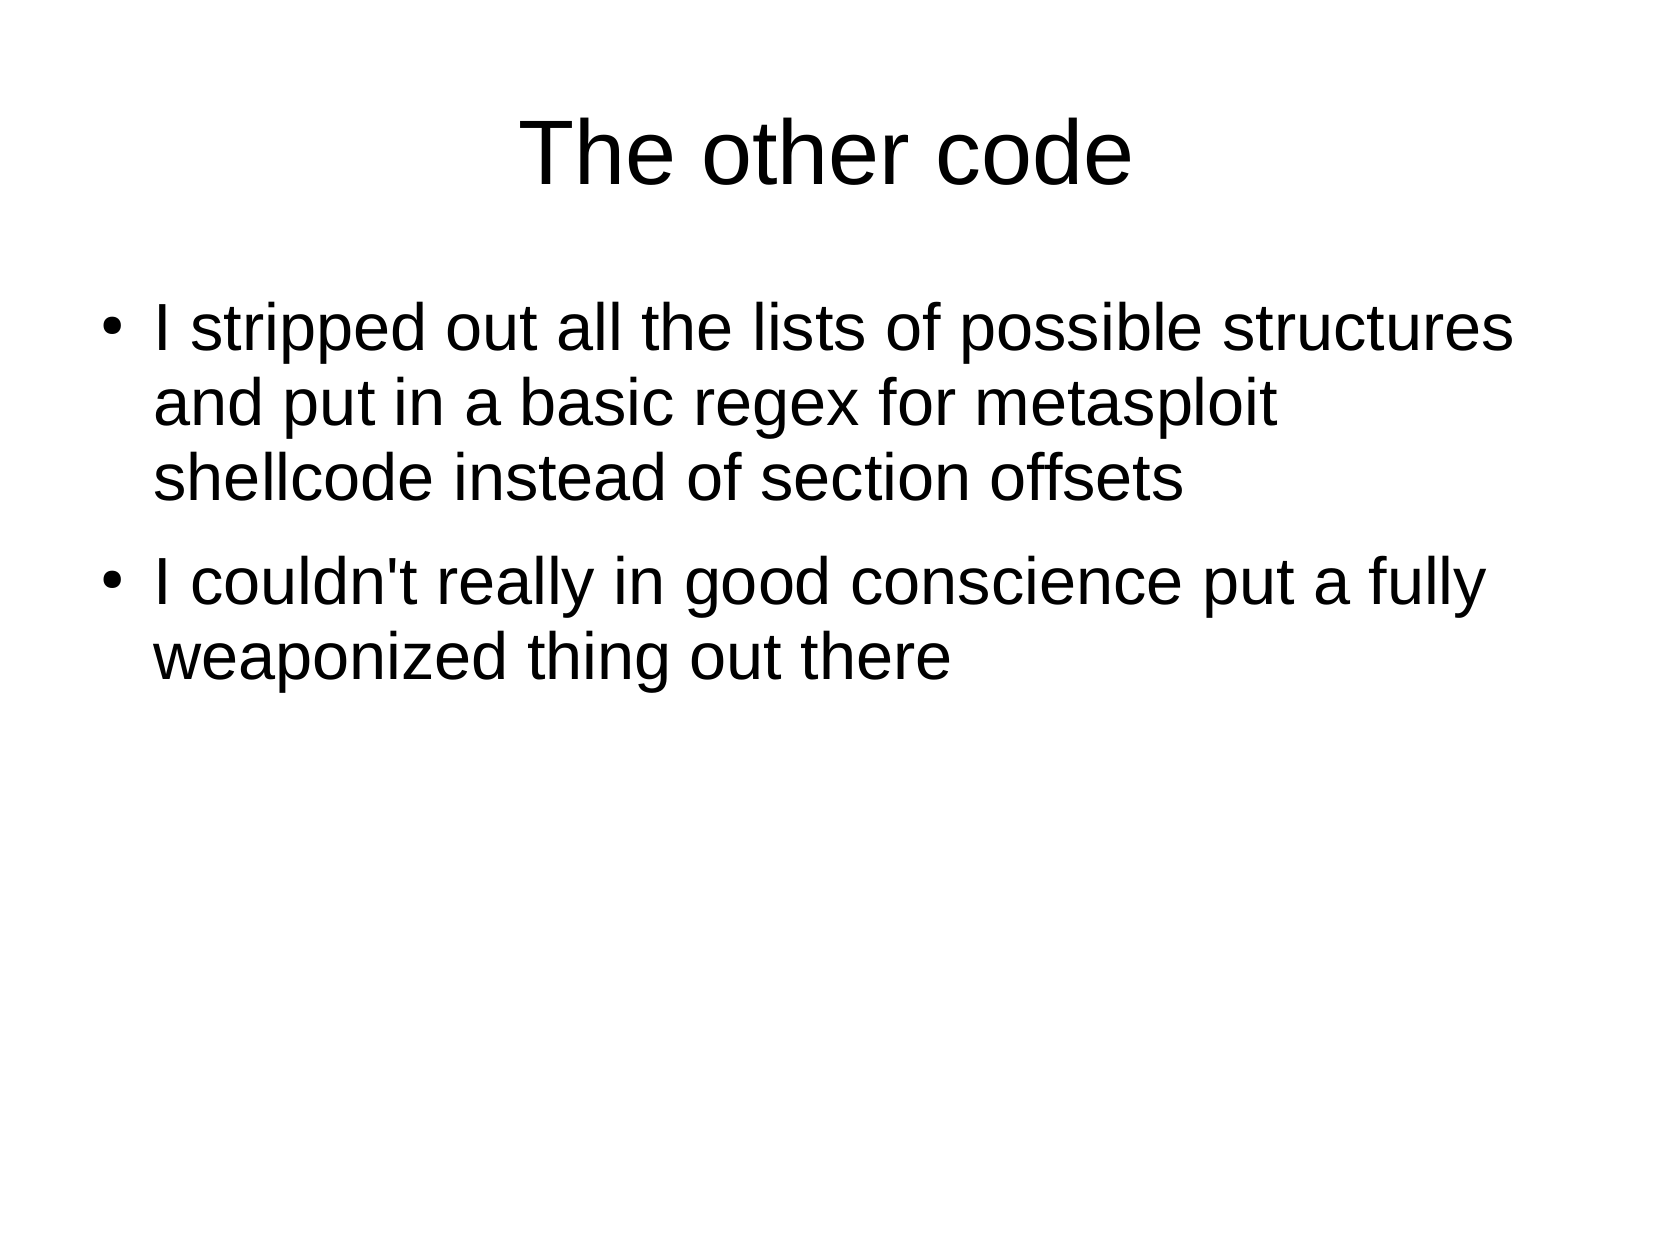

# The other code
I stripped out all the lists of possible structures and put in a basic regex for metasploit shellcode instead of section offsets
I couldn't really in good conscience put a fully weaponized thing out there